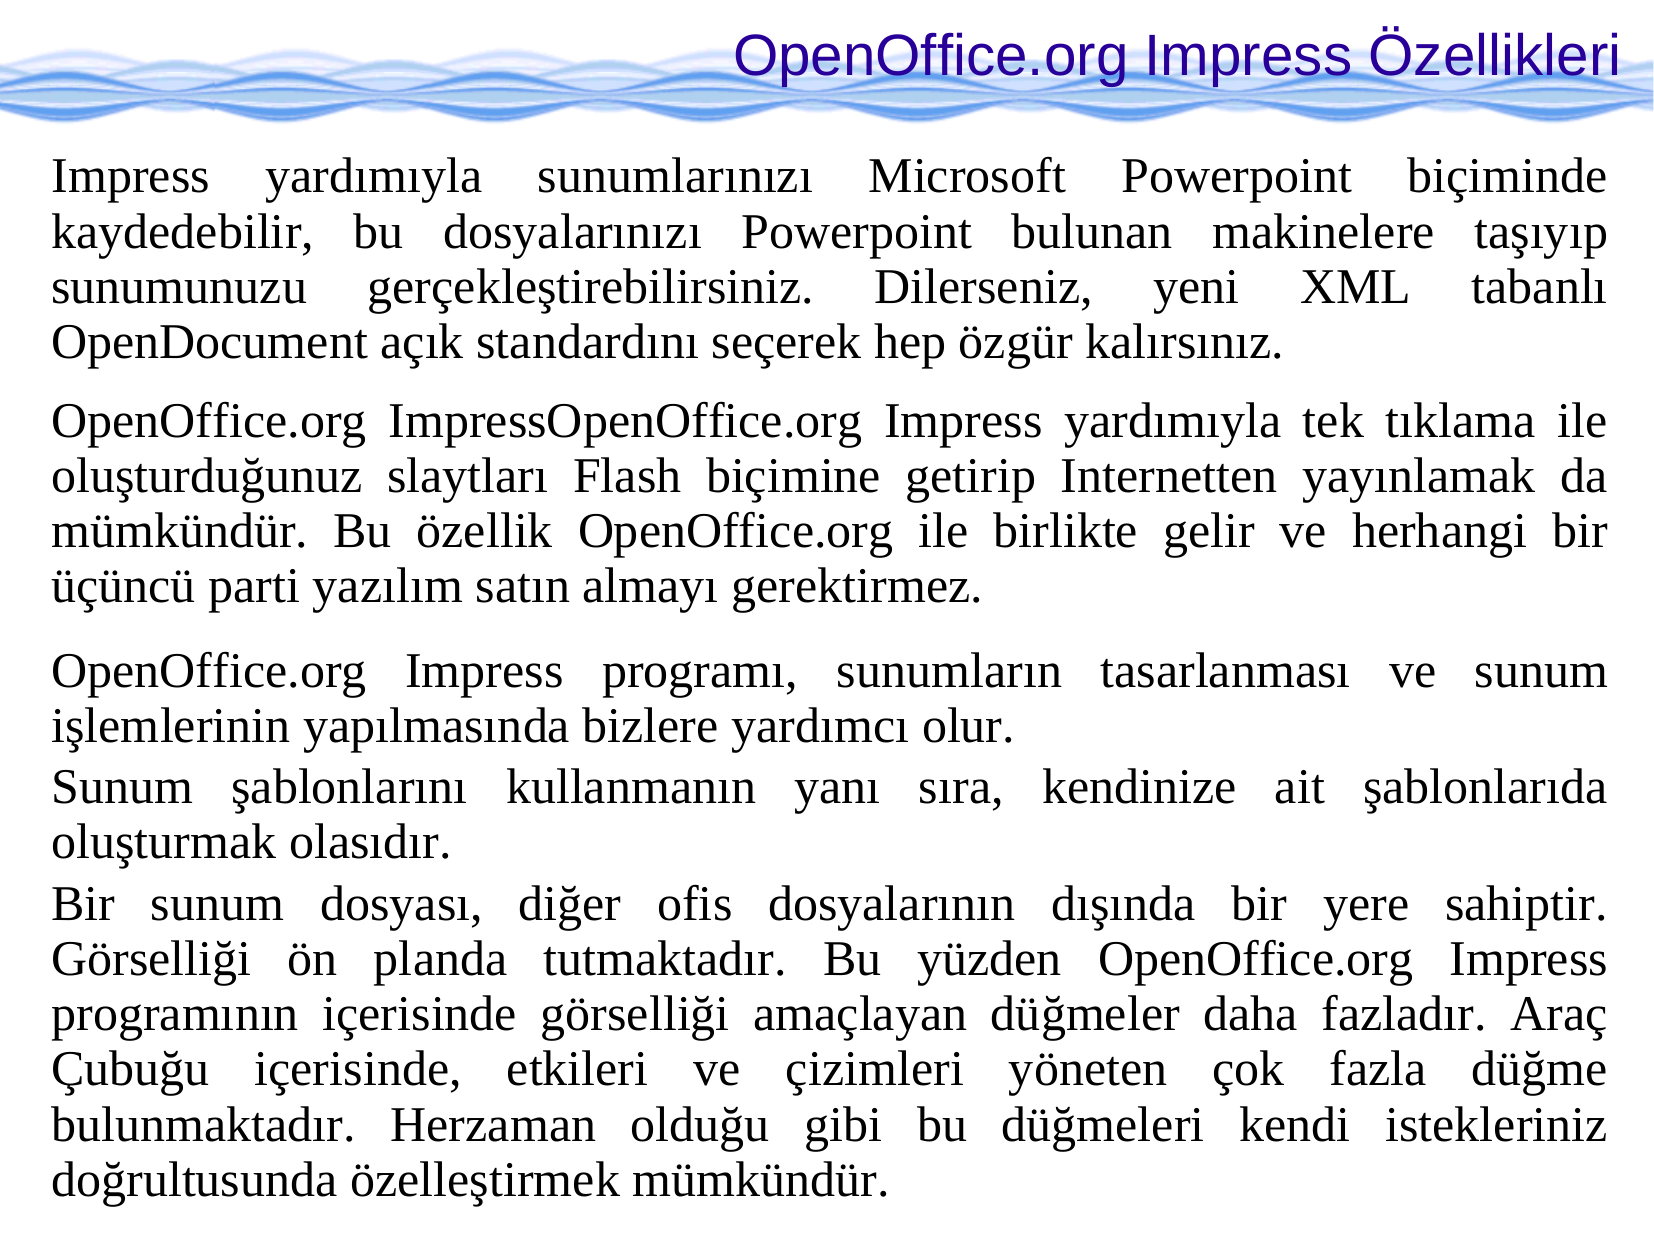

OpenOffice.org Impress Özellikleri
Impress yardımıyla sunumlarınızı Microsoft Powerpoint biçiminde kaydedebilir, bu dosyalarınızı Powerpoint bulunan makinelere taşıyıp sunumunuzu gerçekleştirebilirsiniz. Dilerseniz, yeni XML tabanlı OpenDocument açık standardını seçerek hep özgür kalırsınız.
OpenOffice.org ImpressOpenOffice.org Impress yardımıyla tek tıklama ile oluşturduğunuz slaytları Flash biçimine getirip Internetten yayınlamak da mümkündür. Bu özellik OpenOffice.org ile birlikte gelir ve herhangi bir üçüncü parti yazılım satın almayı gerektirmez.
OpenOffice.org Impress programı, sunumların tasarlanması ve sunum işlemlerinin yapılmasında bizlere yardımcı olur.
Sunum şablonlarını kullanmanın yanı sıra, kendinize ait şablonlarıda oluşturmak olasıdır.
Bir sunum dosyası, diğer ofis dosyalarının dışında bir yere sahiptir. Görselliği ön planda tutmaktadır. Bu yüzden OpenOffice.org Impress programının içerisinde görselliği amaçlayan düğmeler daha fazladır. Araç Çubuğu içerisinde, etkileri ve çizimleri yöneten çok fazla düğme bulunmaktadır. Herzaman olduğu gibi bu düğmeleri kendi istekleriniz doğrultusunda özelleştirmek mümkündür.